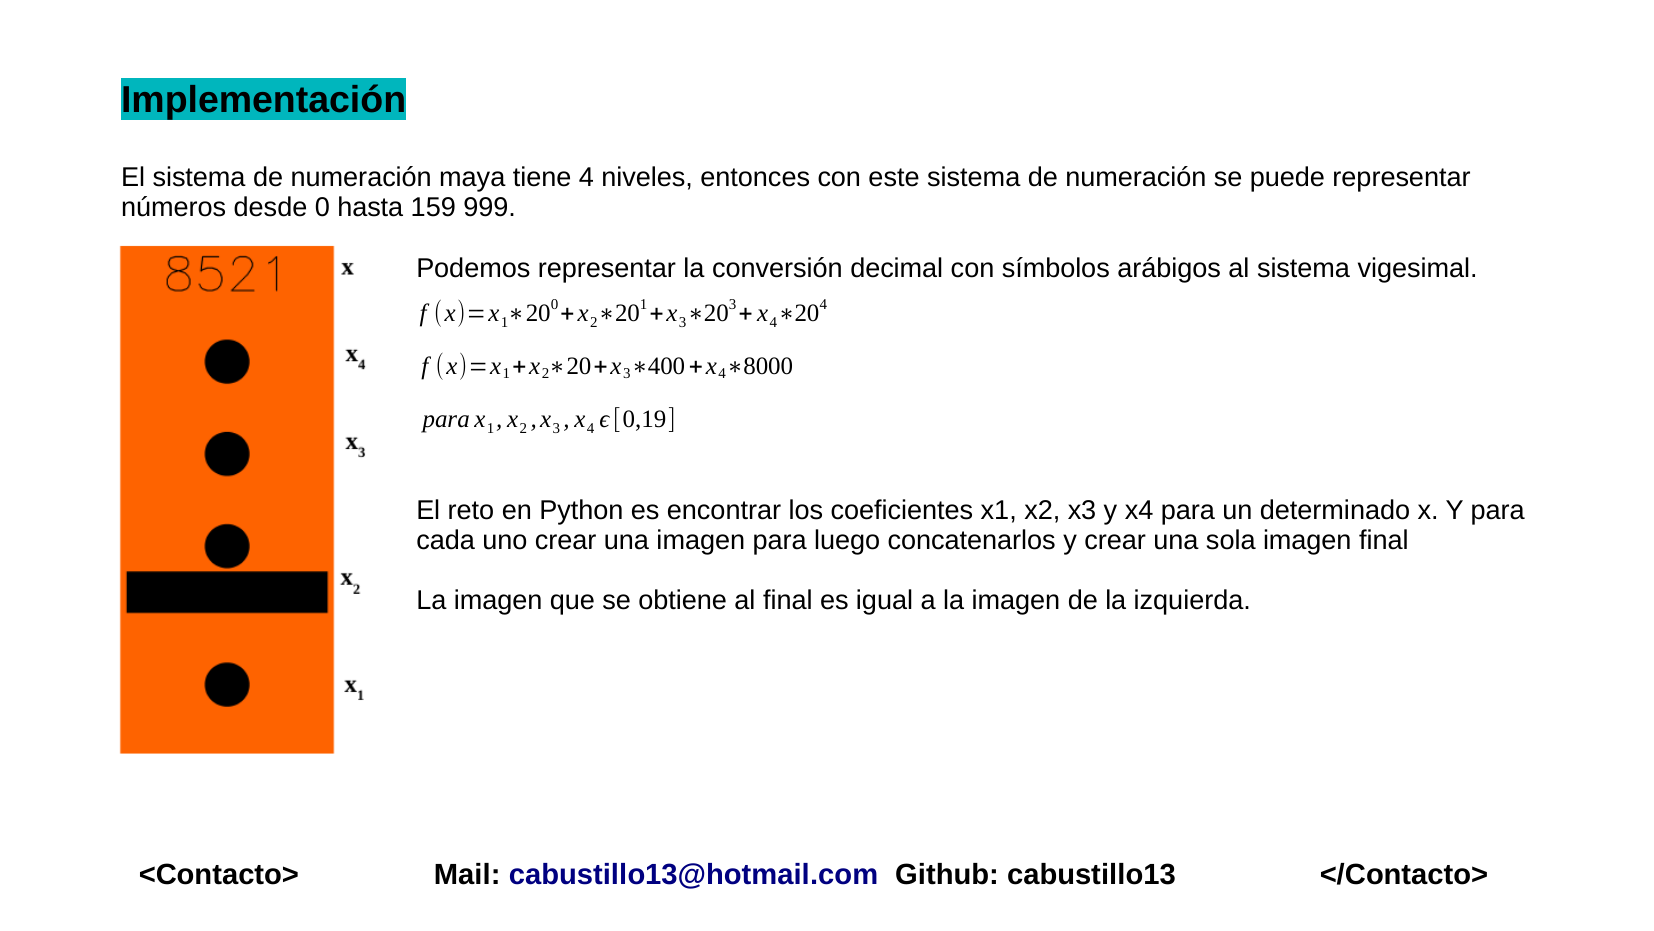

Implementación
El sistema de numeración maya tiene 4 niveles, entonces con este sistema de numeración se puede representar números desde 0 hasta 159 999.
				Podemos representar la conversión decimal con símbolos arábigos al sistema vigesimal.
				El reto en Python es encontrar los coeficientes x1, x2, x3 y x4 para un determinado x. Y para 				cada uno crear una imagen para luego concatenarlos y crear una sola imagen final
				La imagen que se obtiene al final es igual a la imagen de la izquierda.
<Contacto>		Mail: cabustillo13@hotmail.com Github: cabustillo13		</Contacto>